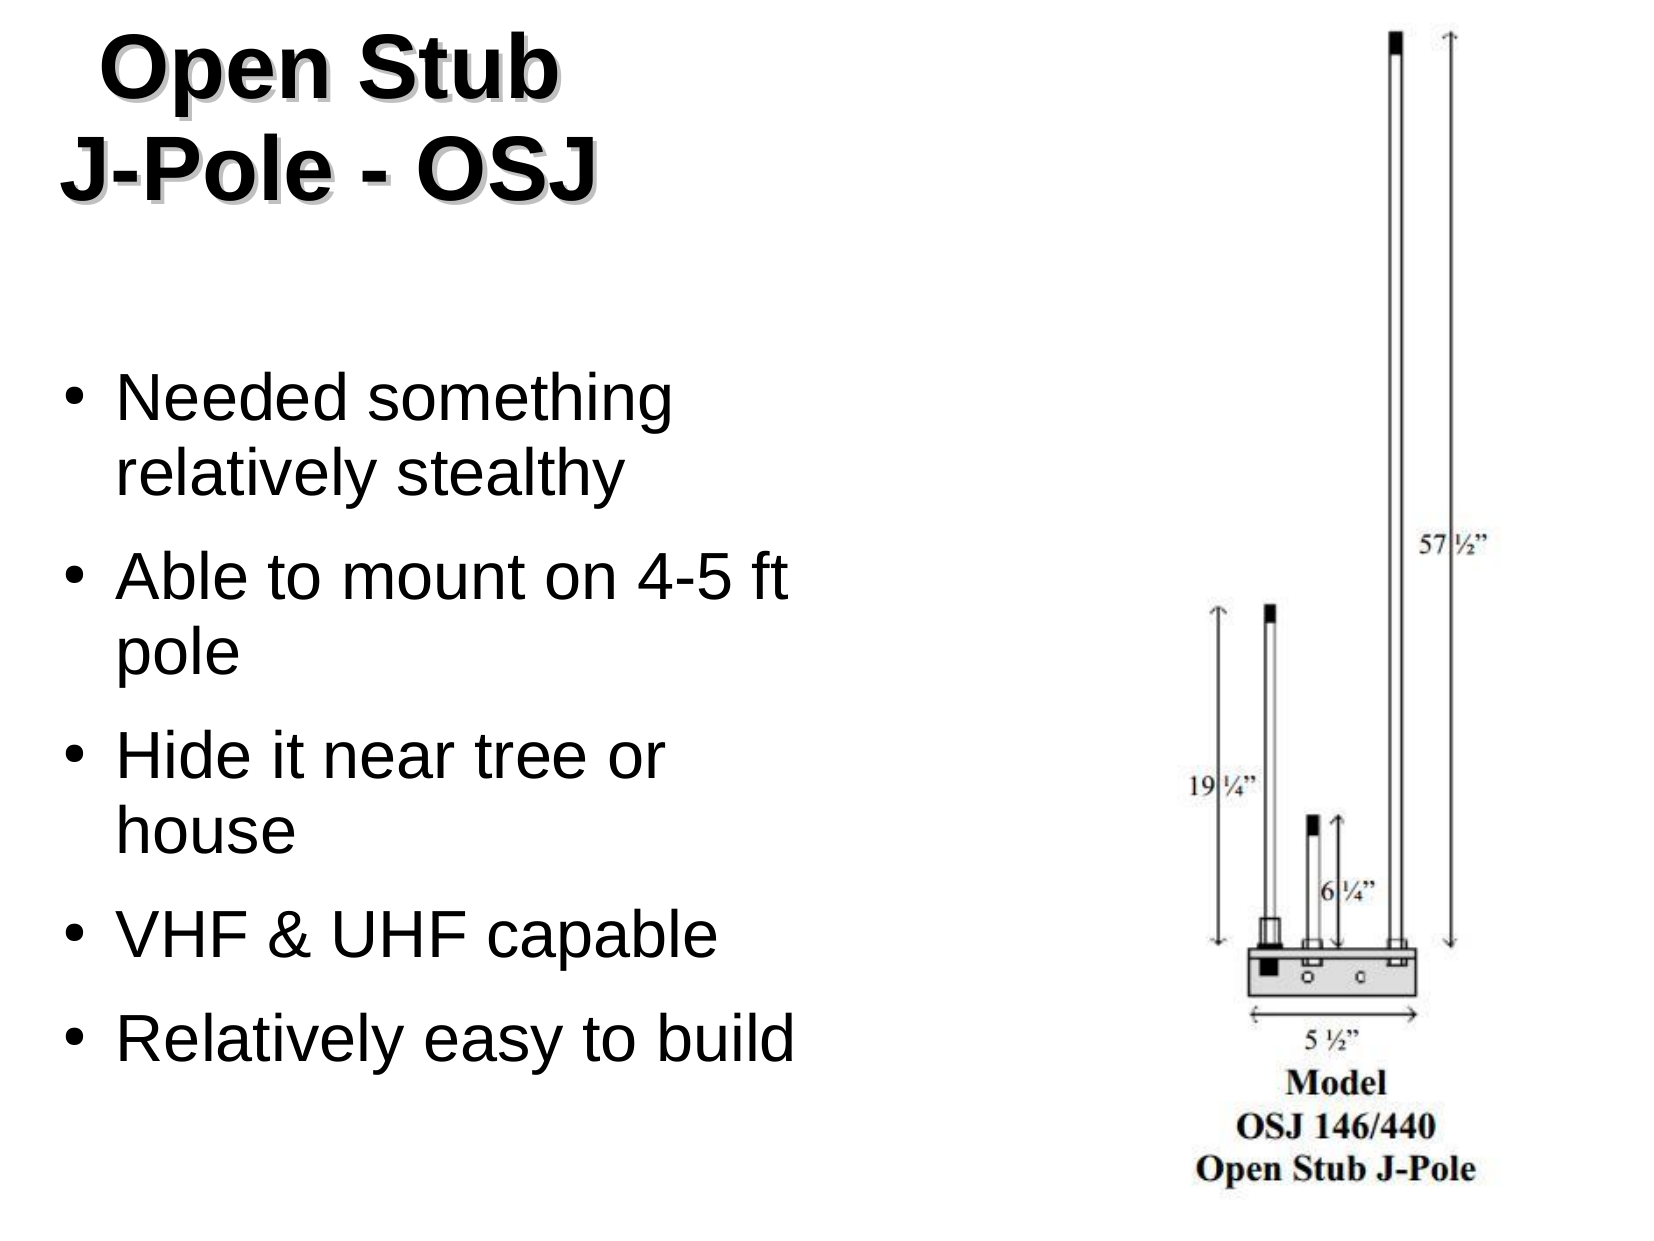

# Open Stub J-Pole - OSJ
Needed something relatively stealthy
Able to mount on 4-5 ft pole
Hide it near tree or house
VHF & UHF capable
Relatively easy to build